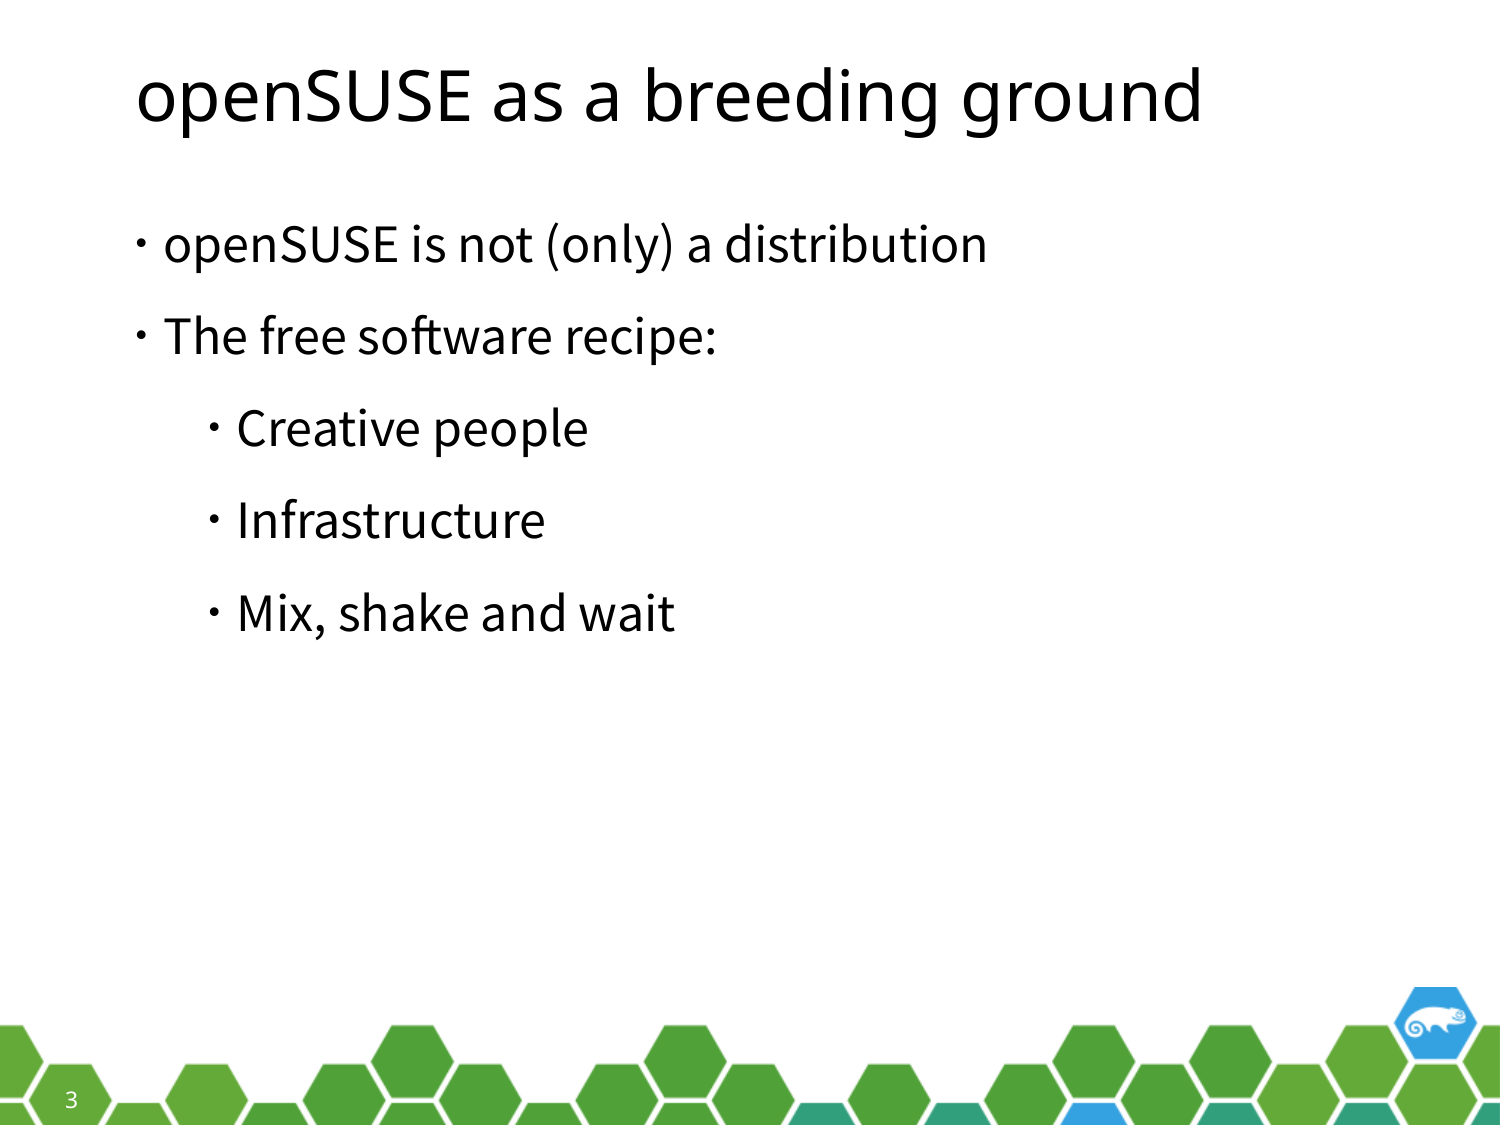

# openSUSE as a breeding ground
openSUSE is not (only) a distribution
The free software recipe:
Creative people
Infrastructure
Mix, shake and wait